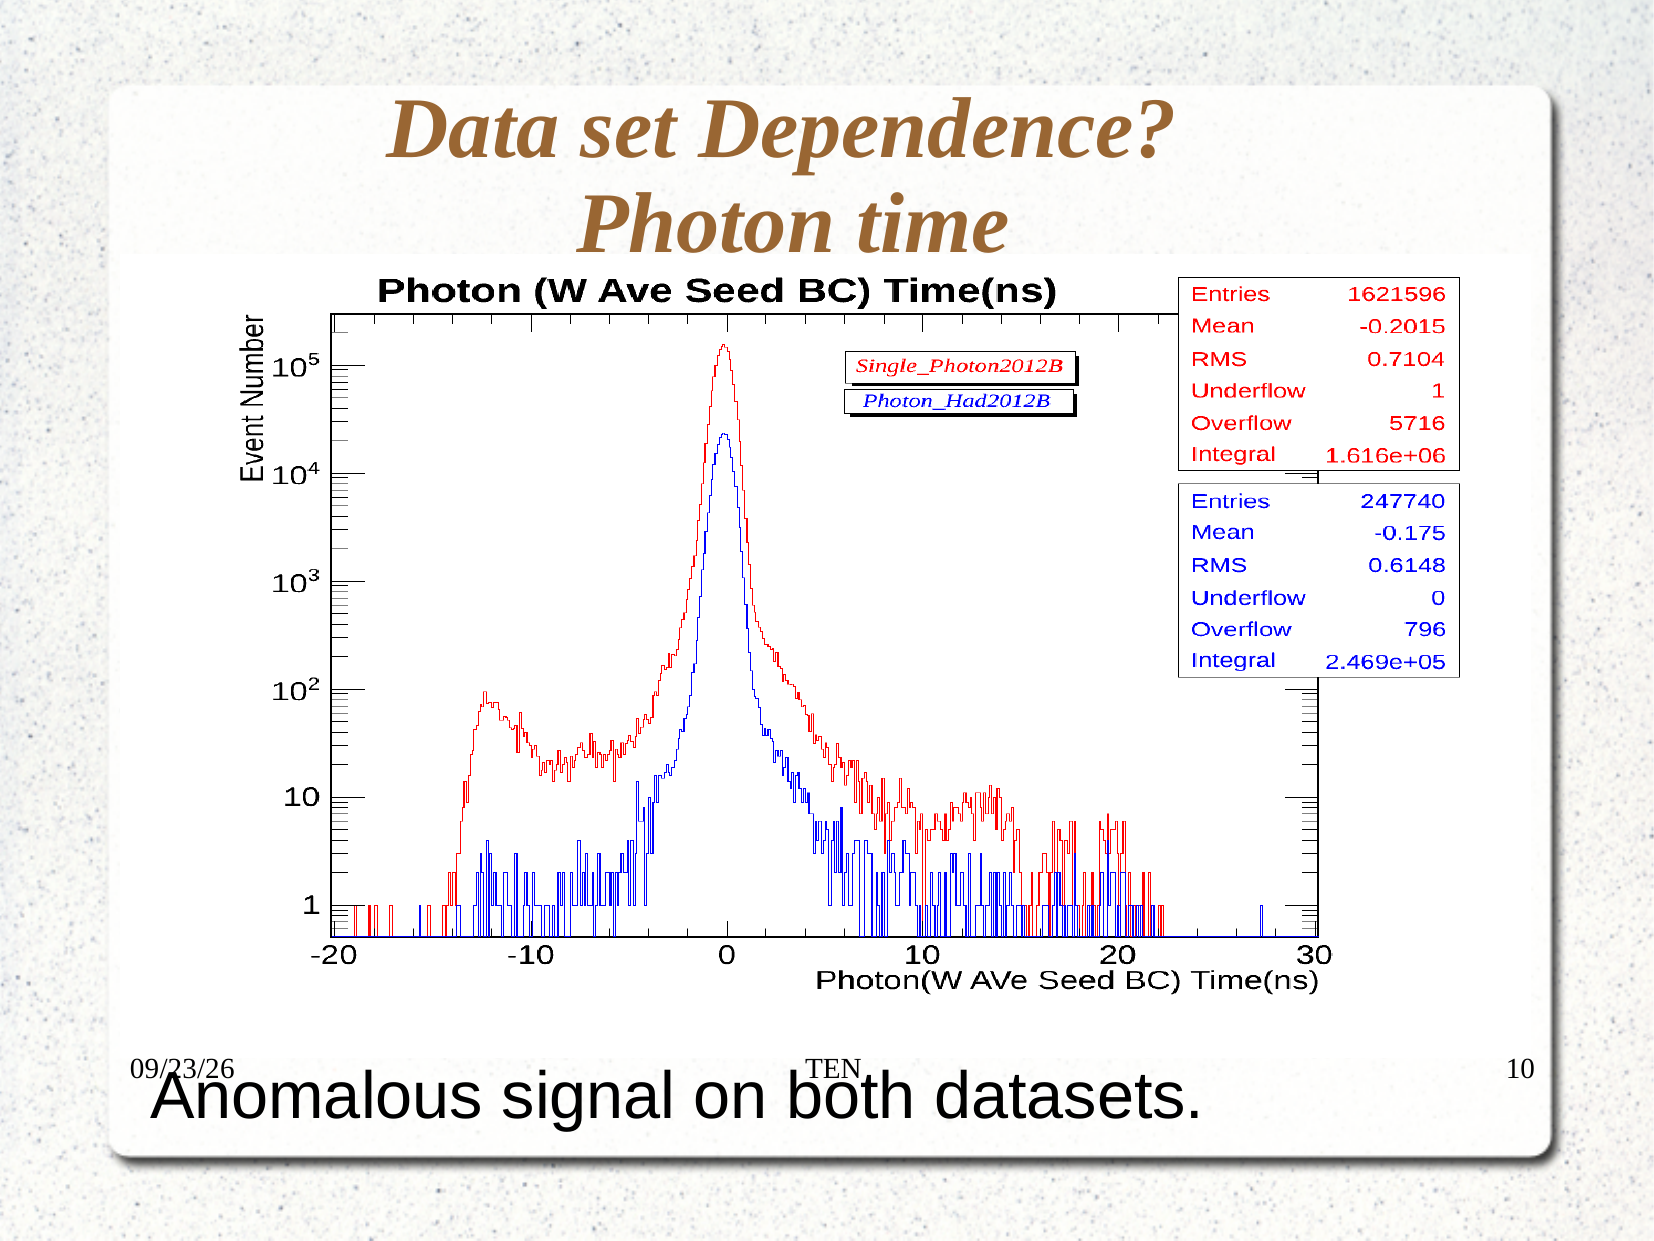

# Data set Dependence? Photon time
TEN
10
Anomalous signal on both datasets.